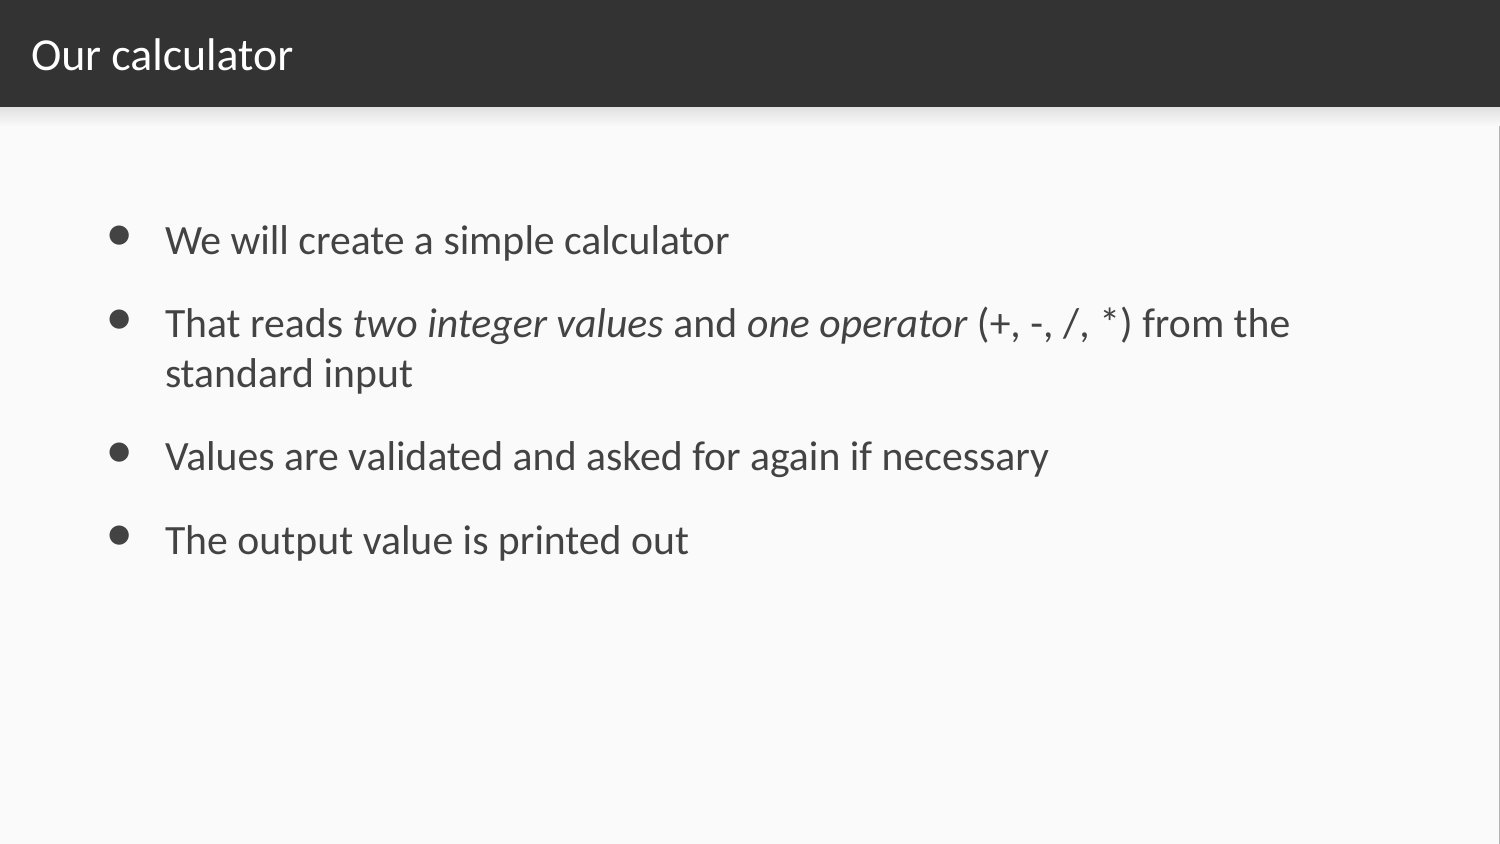

# Our calculator
We will create a simple calculator
That reads two integer values and one operator (+, -, /, *) from the standard input
Values are validated and asked for again if necessary
The output value is printed out